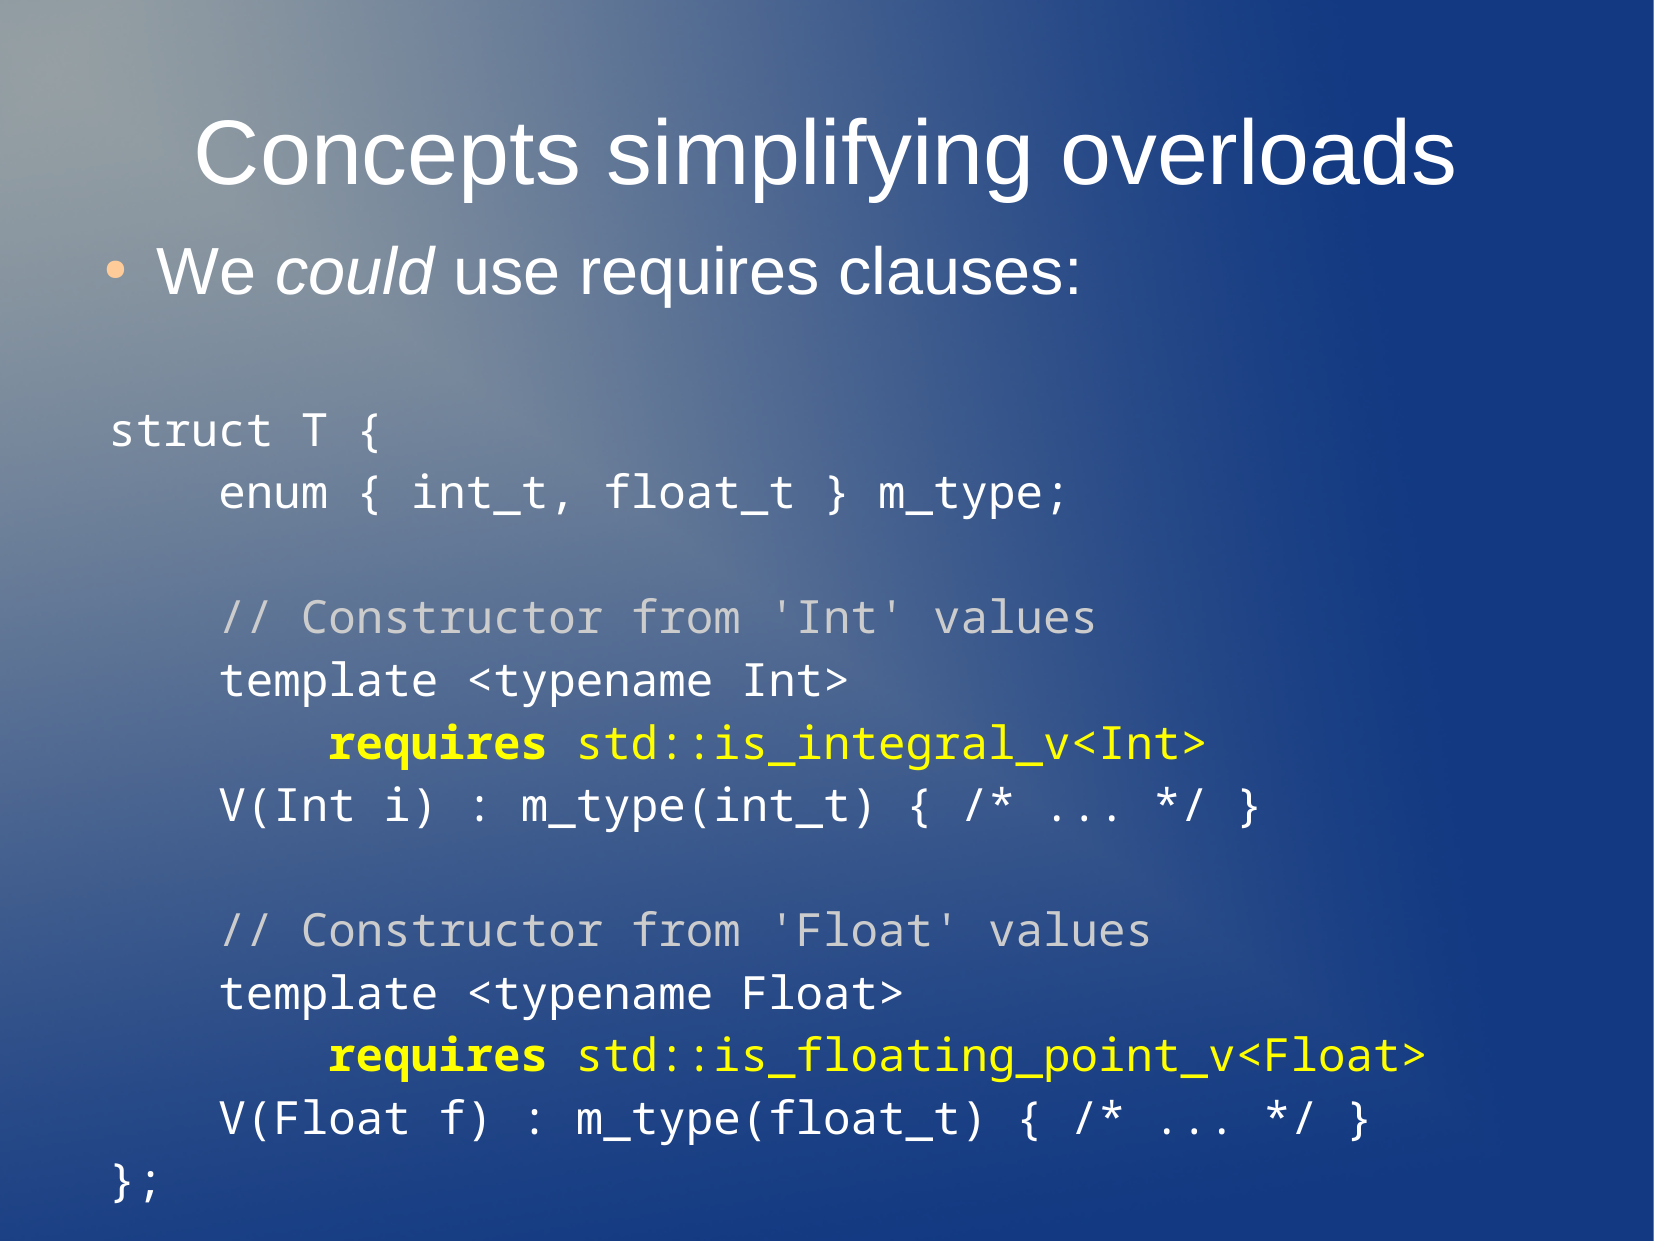

# Concepts simplifying overloads
We could use requires clauses:
struct T {
 enum { int_t, float_t } m_type;
 // Constructor from 'Int' values
 template <typename Int>
 requires std::is_integral_v<Int>
 V(Int i) : m_type(int_t) { /* ... */ }
 // Constructor from 'Float' values
 template <typename Float>
 requires std::is_floating_point_v<Float>
 V(Float f) : m_type(float_t) { /* ... */ }
};